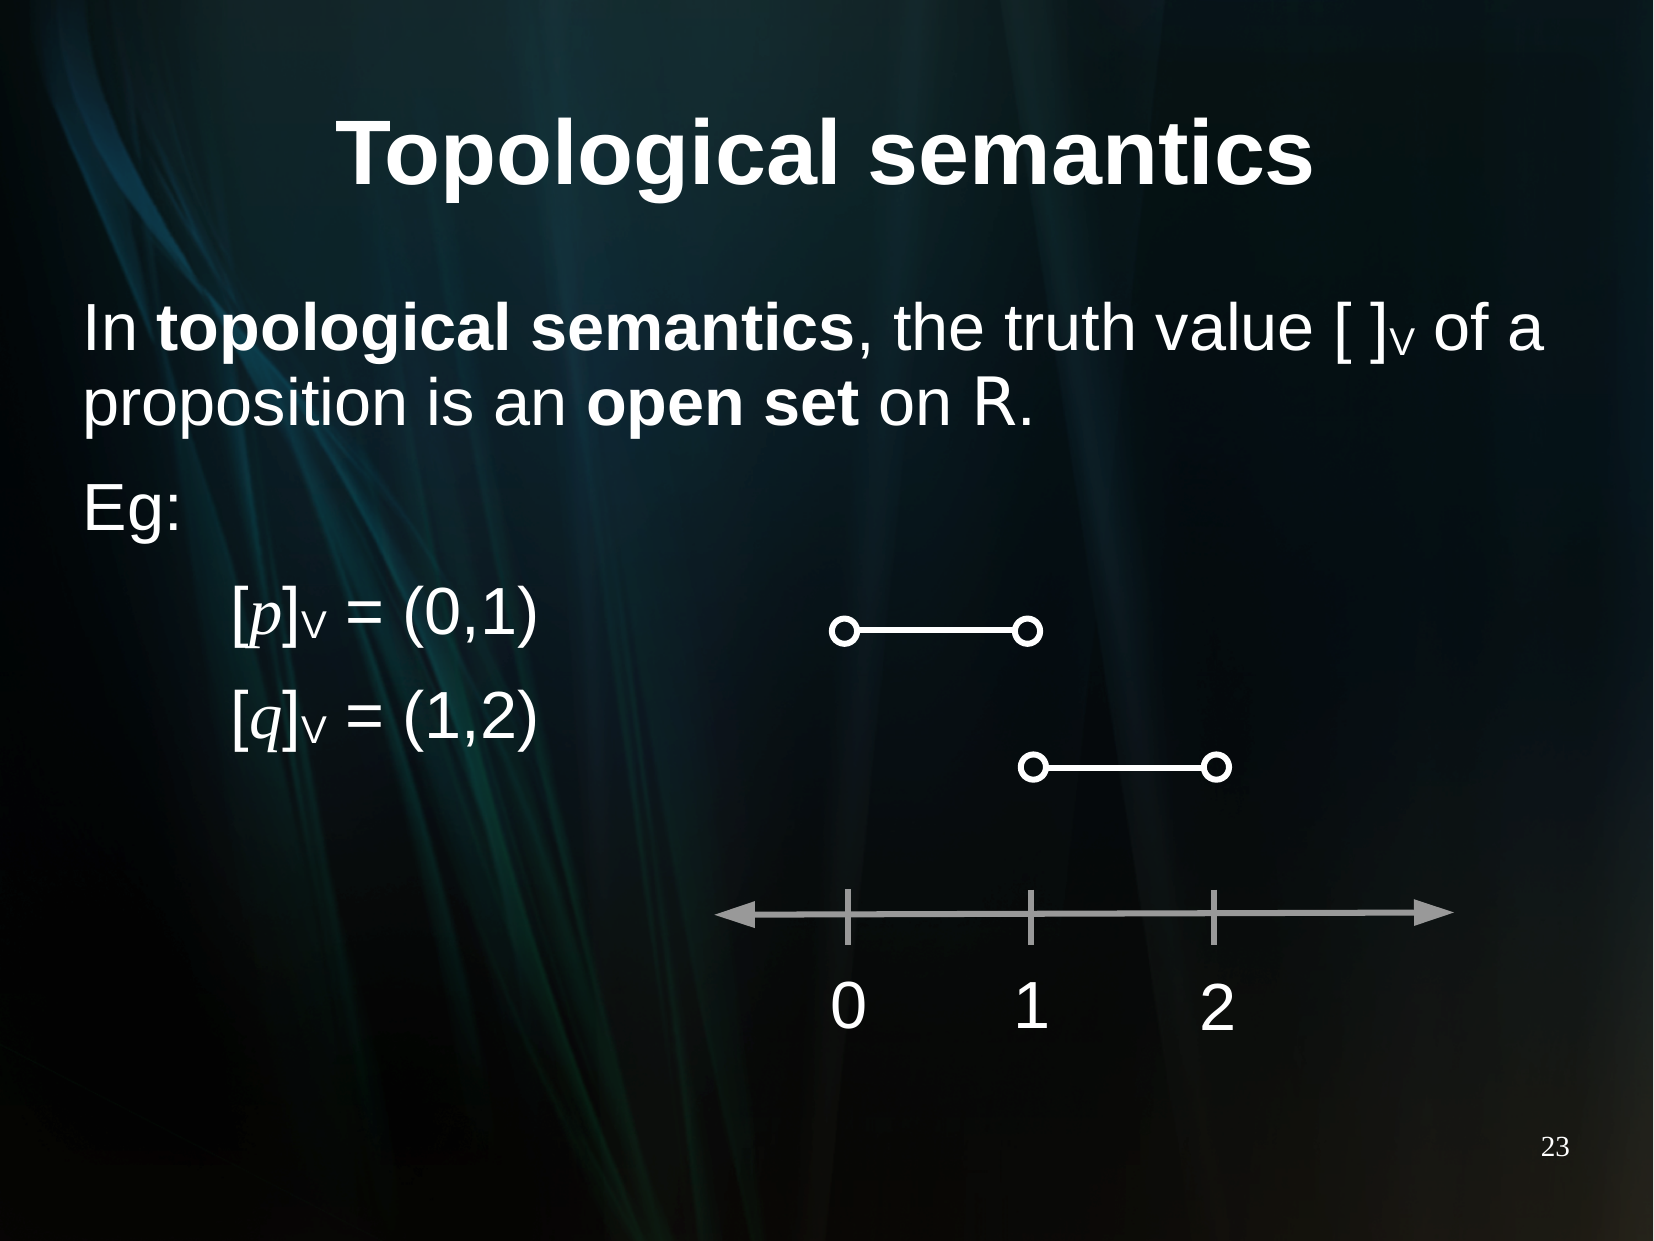

# Topological semantics
In topological semantics, the truth value [ ]V of a proposition is an open set on R.
Eg:
 [p]V = (0,1)
 [q]V = (1,2)
0
1
2
23